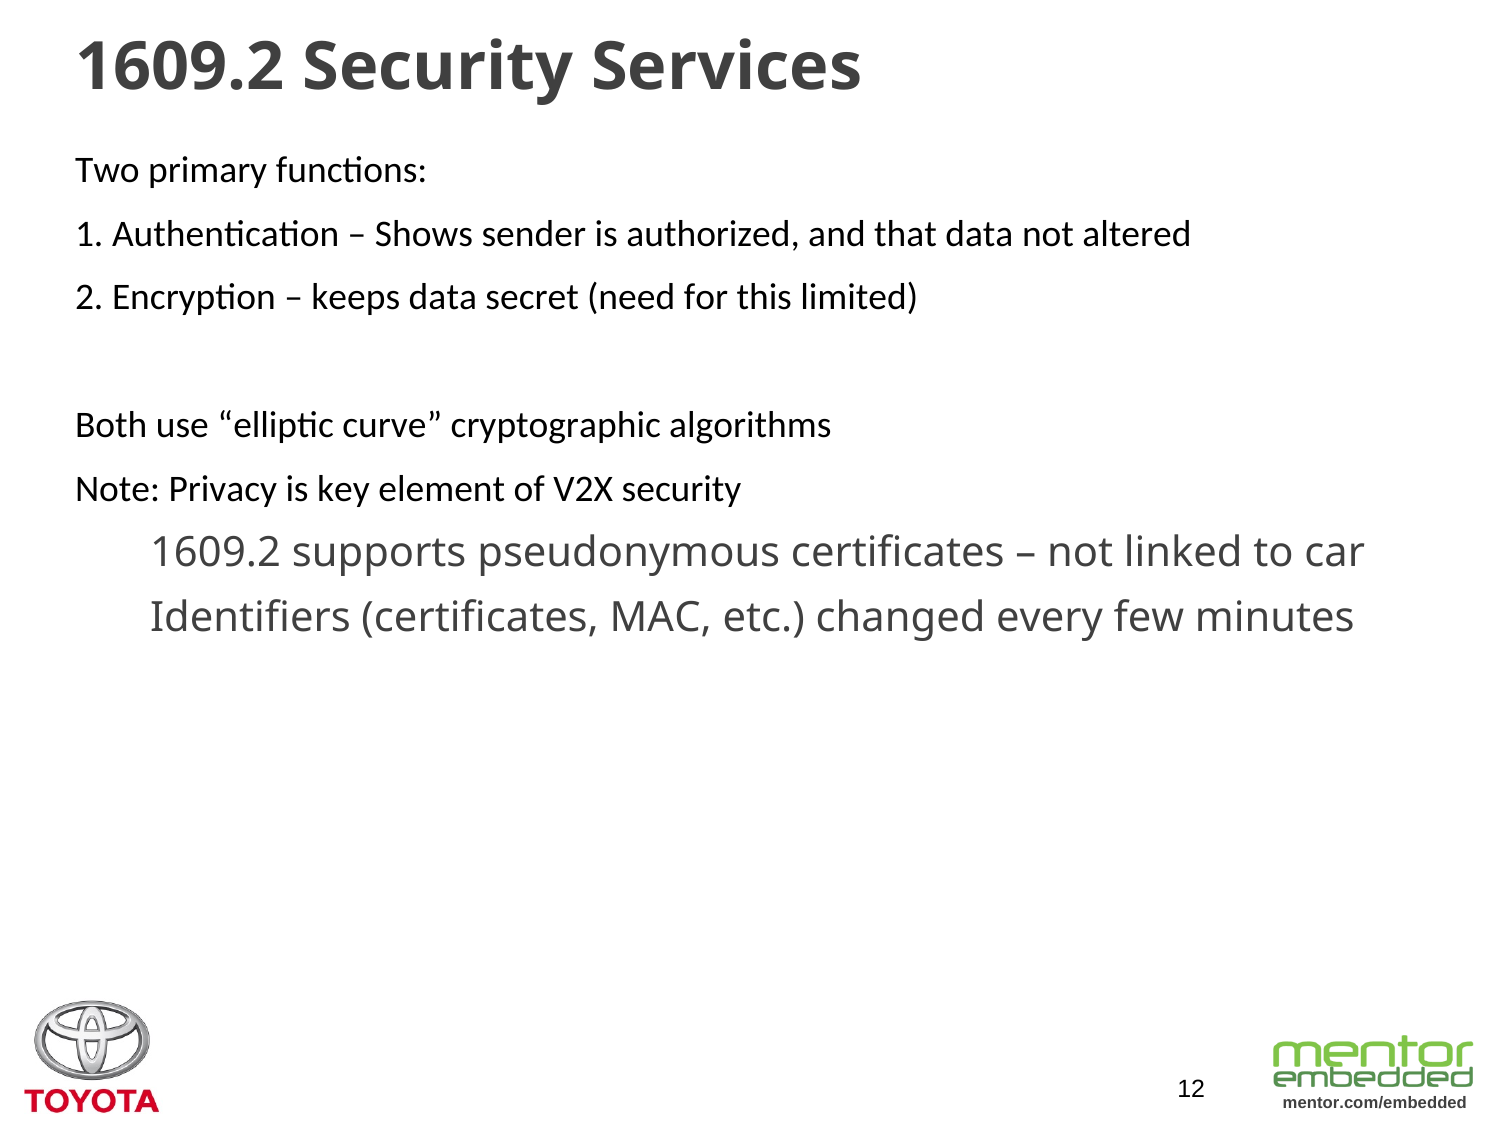

# 1609.2 Security Services
Two primary functions:
1. Authentication – Shows sender is authorized, and that data not altered
2. Encryption – keeps data secret (need for this limited)
Both use “elliptic curve” cryptographic algorithms
Note: Privacy is key element of V2X security
1609.2 supports pseudonymous certificates – not linked to car
Identifiers (certificates, MAC, etc.) changed every few minutes